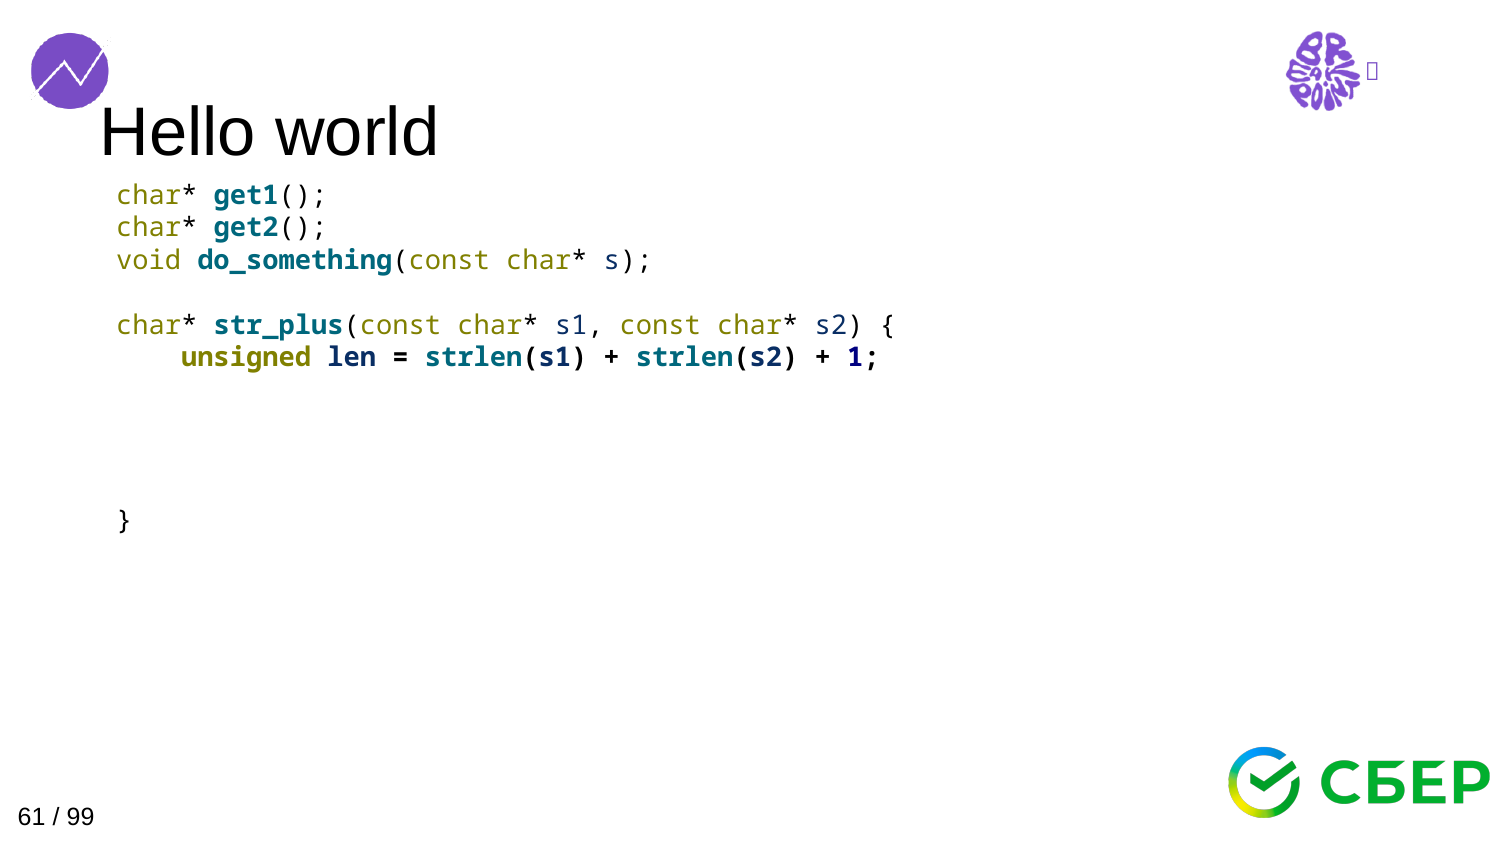

🐙
# Hello world
char* get1();
char* get2();
void do_something(const char* s);
char* str_plus(const char* s1, const char* s2) {
 unsigned len = strlen(s1) + strlen(s2) + 1;
}